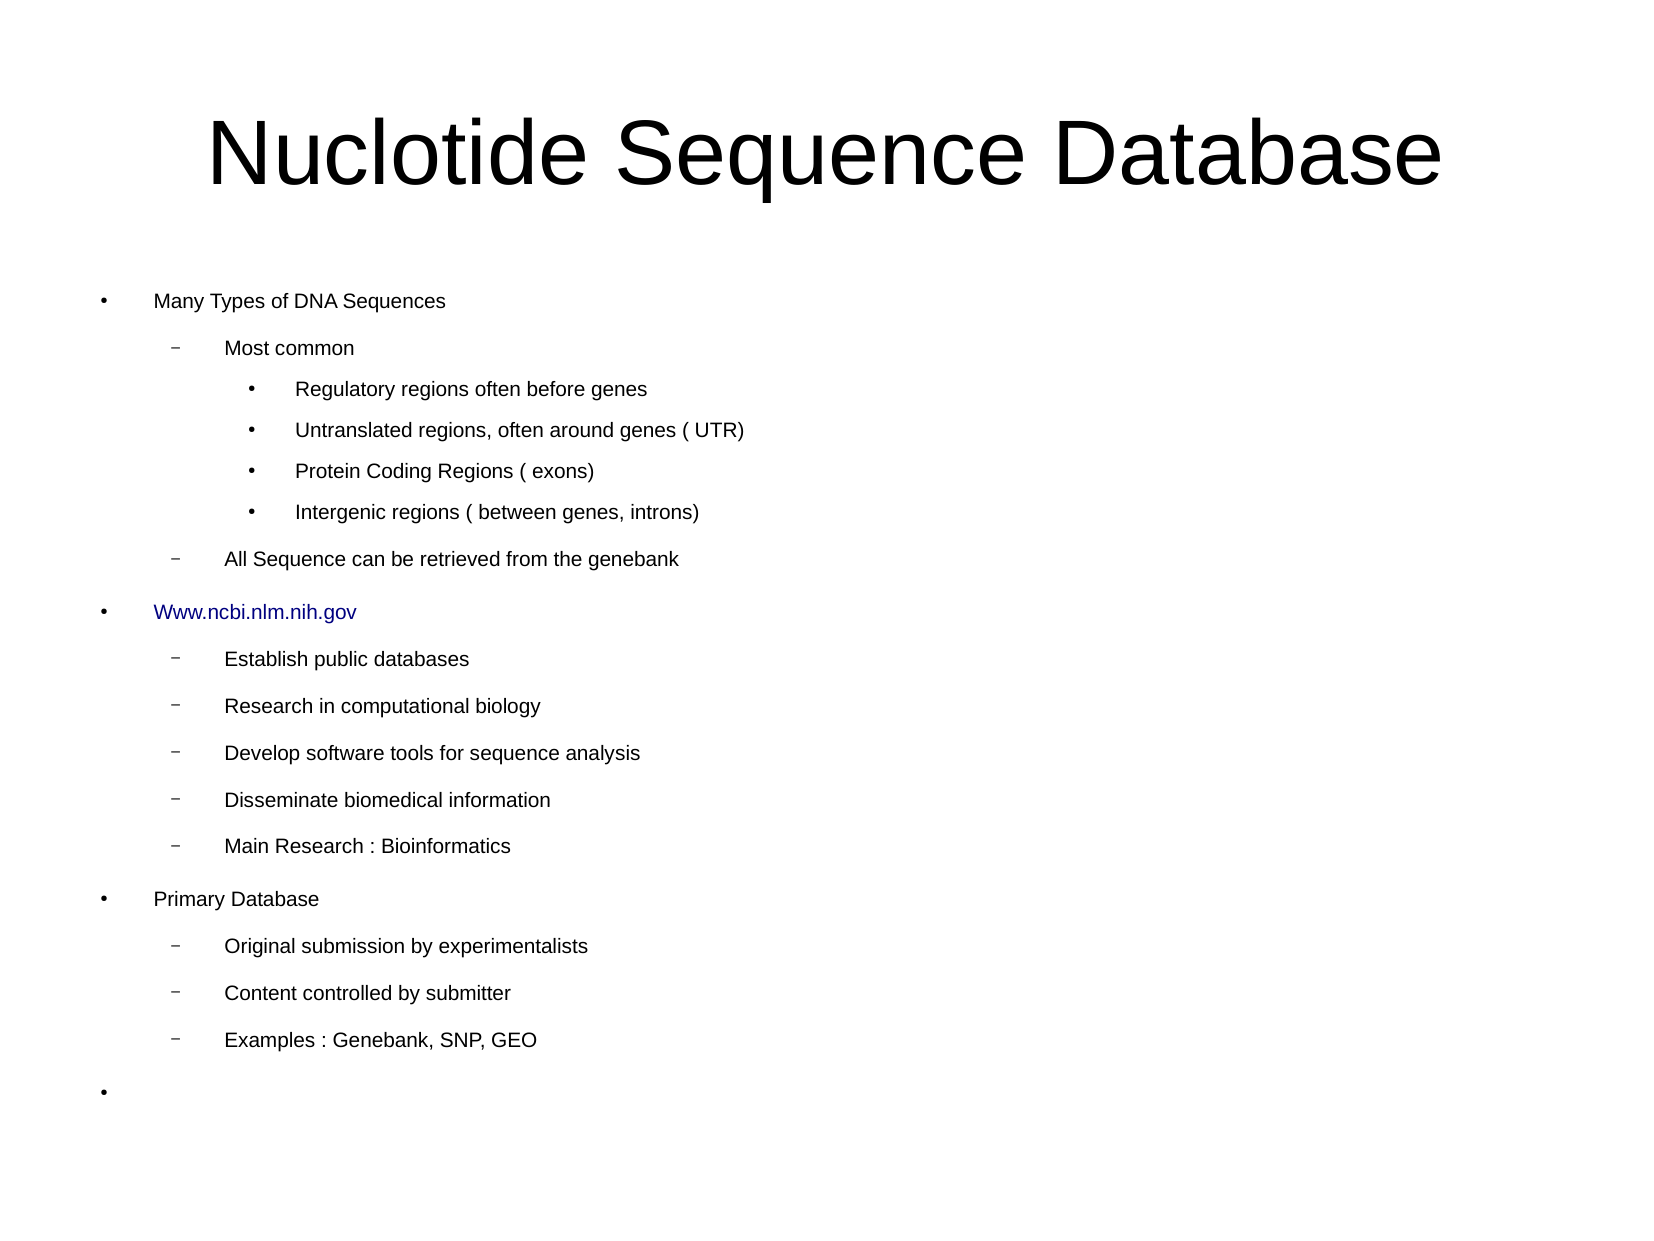

# Nuclotide Sequence Database
Many Types of DNA Sequences
Most common
Regulatory regions often before genes
Untranslated regions, often around genes ( UTR)
Protein Coding Regions ( exons)
Intergenic regions ( between genes, introns)
All Sequence can be retrieved from the genebank
Www.ncbi.nlm.nih.gov
Establish public databases
Research in computational biology
Develop software tools for sequence analysis
Disseminate biomedical information
Main Research : Bioinformatics
Primary Database
Original submission by experimentalists
Content controlled by submitter
Examples : Genebank, SNP, GEO